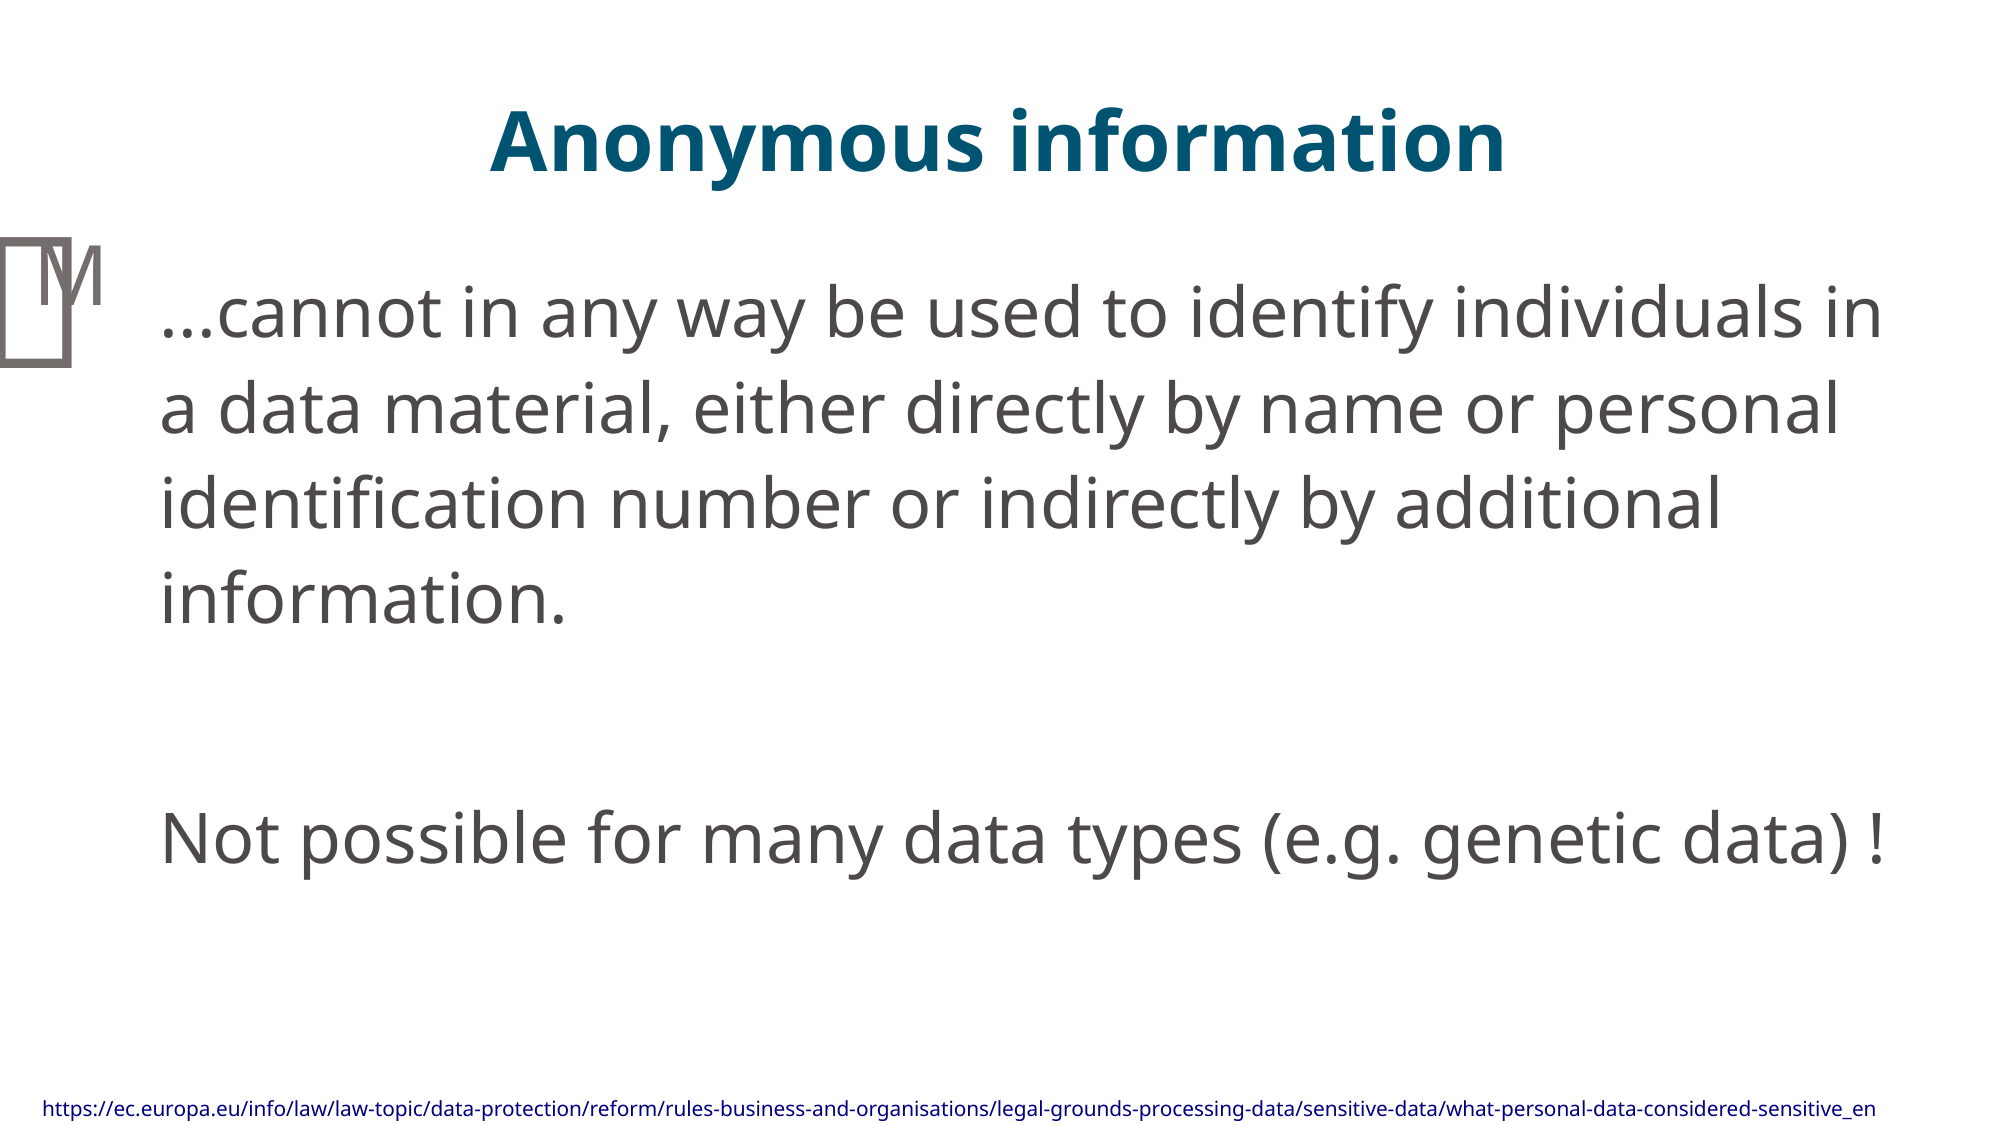

# Anonymous information

M
...cannot in any way be used to identify individuals in a data material, either directly by name or personal identification number or indirectly by additional information.
Not possible for many data types (e.g. genetic data) !
https://ec.europa.eu/info/law/law-topic/data-protection/reform/rules-business-and-organisations/legal-grounds-processing-data/sensitive-data/what-personal-data-considered-sensitive_en